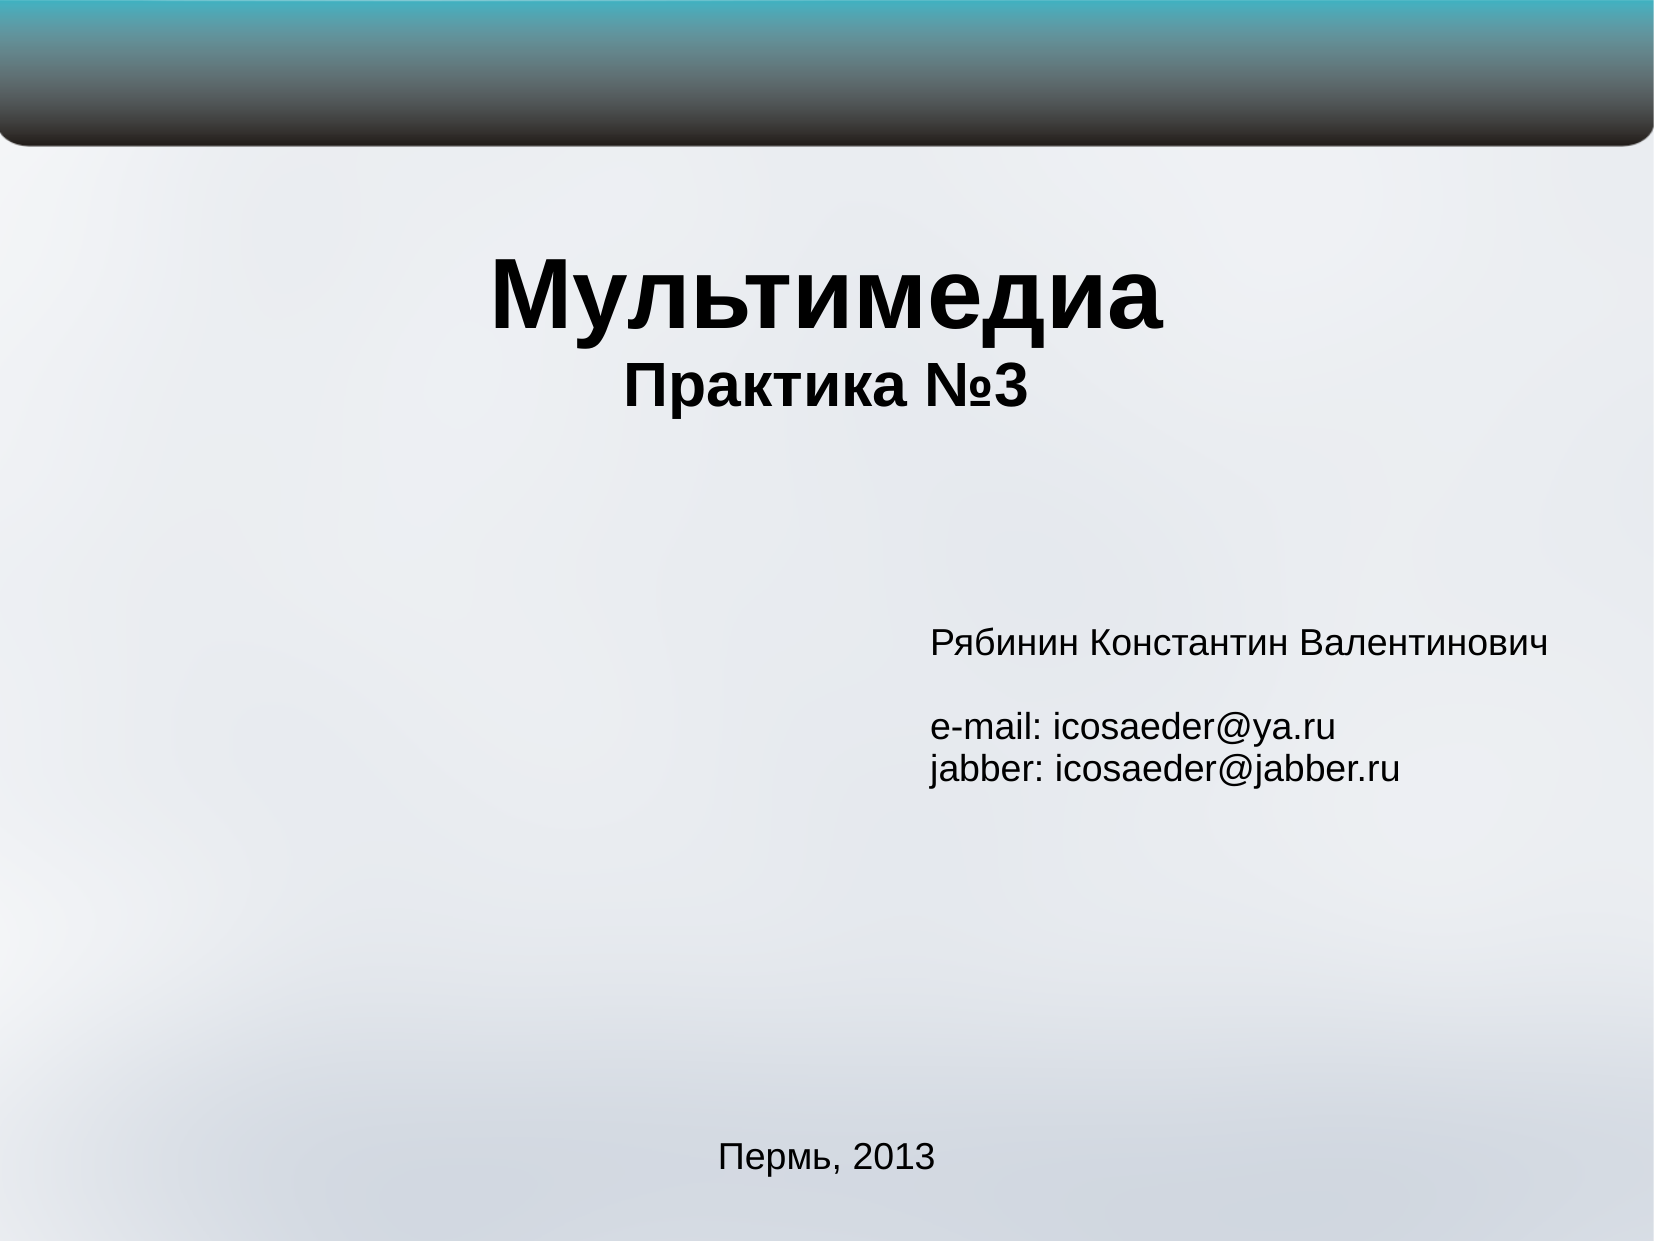

Мультимедиа
Практика №3
Рябинин Константин Валентинович
e-mail: icosaeder@ya.ru
jabber: icosaeder@jabber.ru
Пермь, 2013